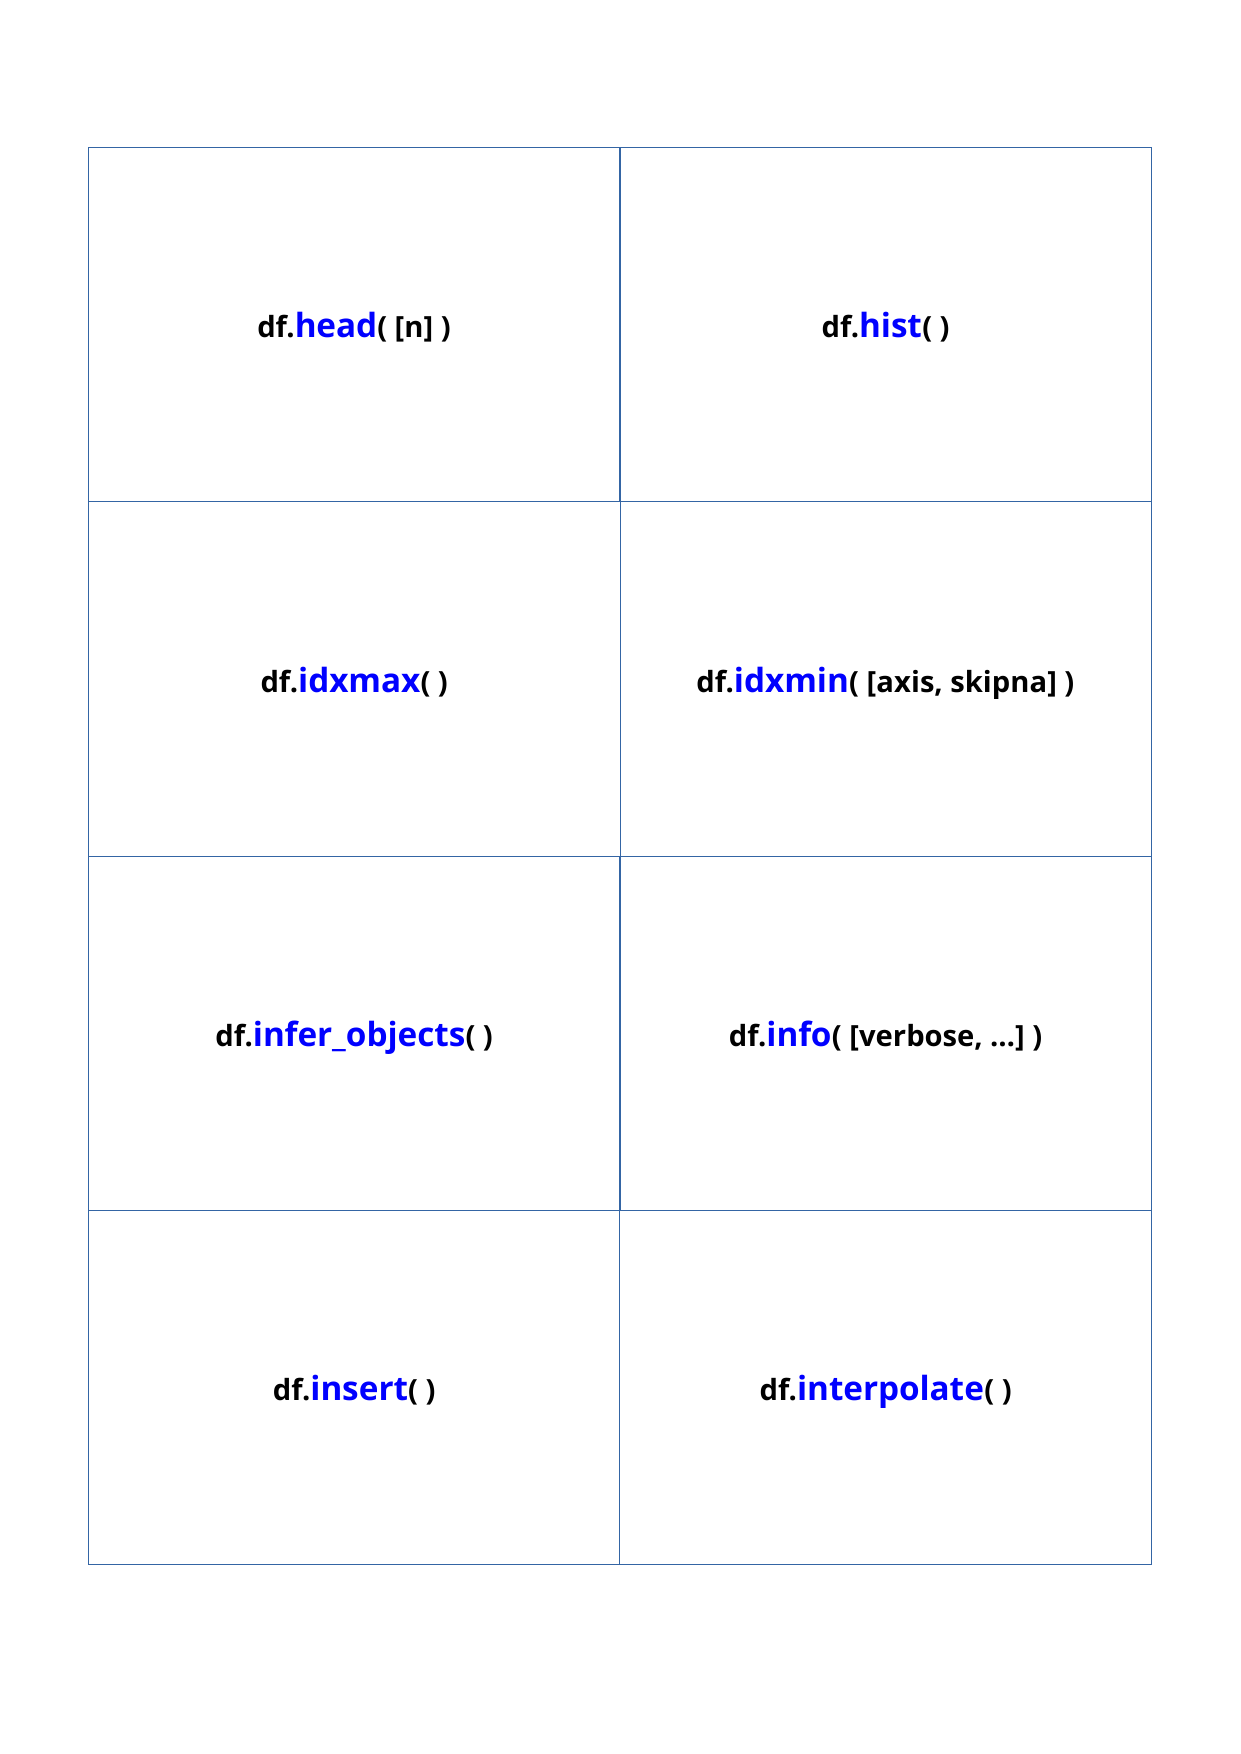

df.head( [n] )
df.hist( )
df.idxmax( )
df.idxmin( [axis, skipna] )
df.infer_objects( )
df.info( [verbose, …] )
df.insert( )
df.interpolate( )